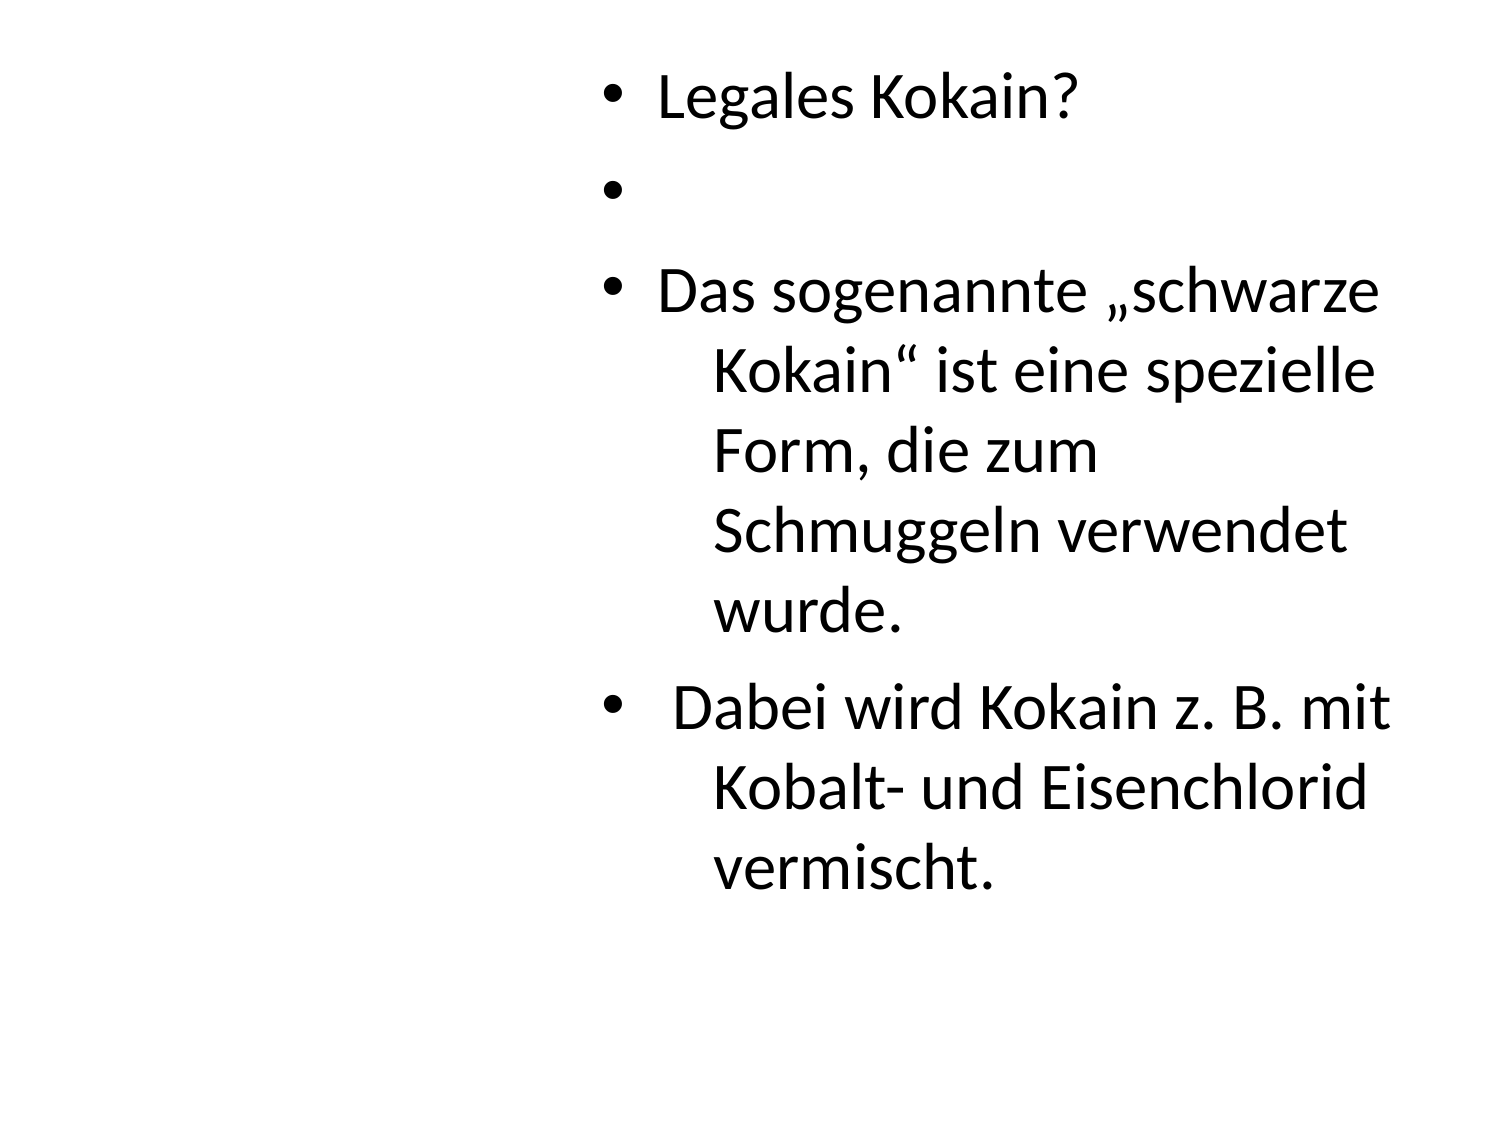

#
Legales Kokain?
Das sogenannte „schwarze Kokain“ ist eine spezielle Form, die zum Schmuggeln verwendet wurde.
 Dabei wird Kokain z. B. mit Kobalt- und Eisenchlorid vermischt.